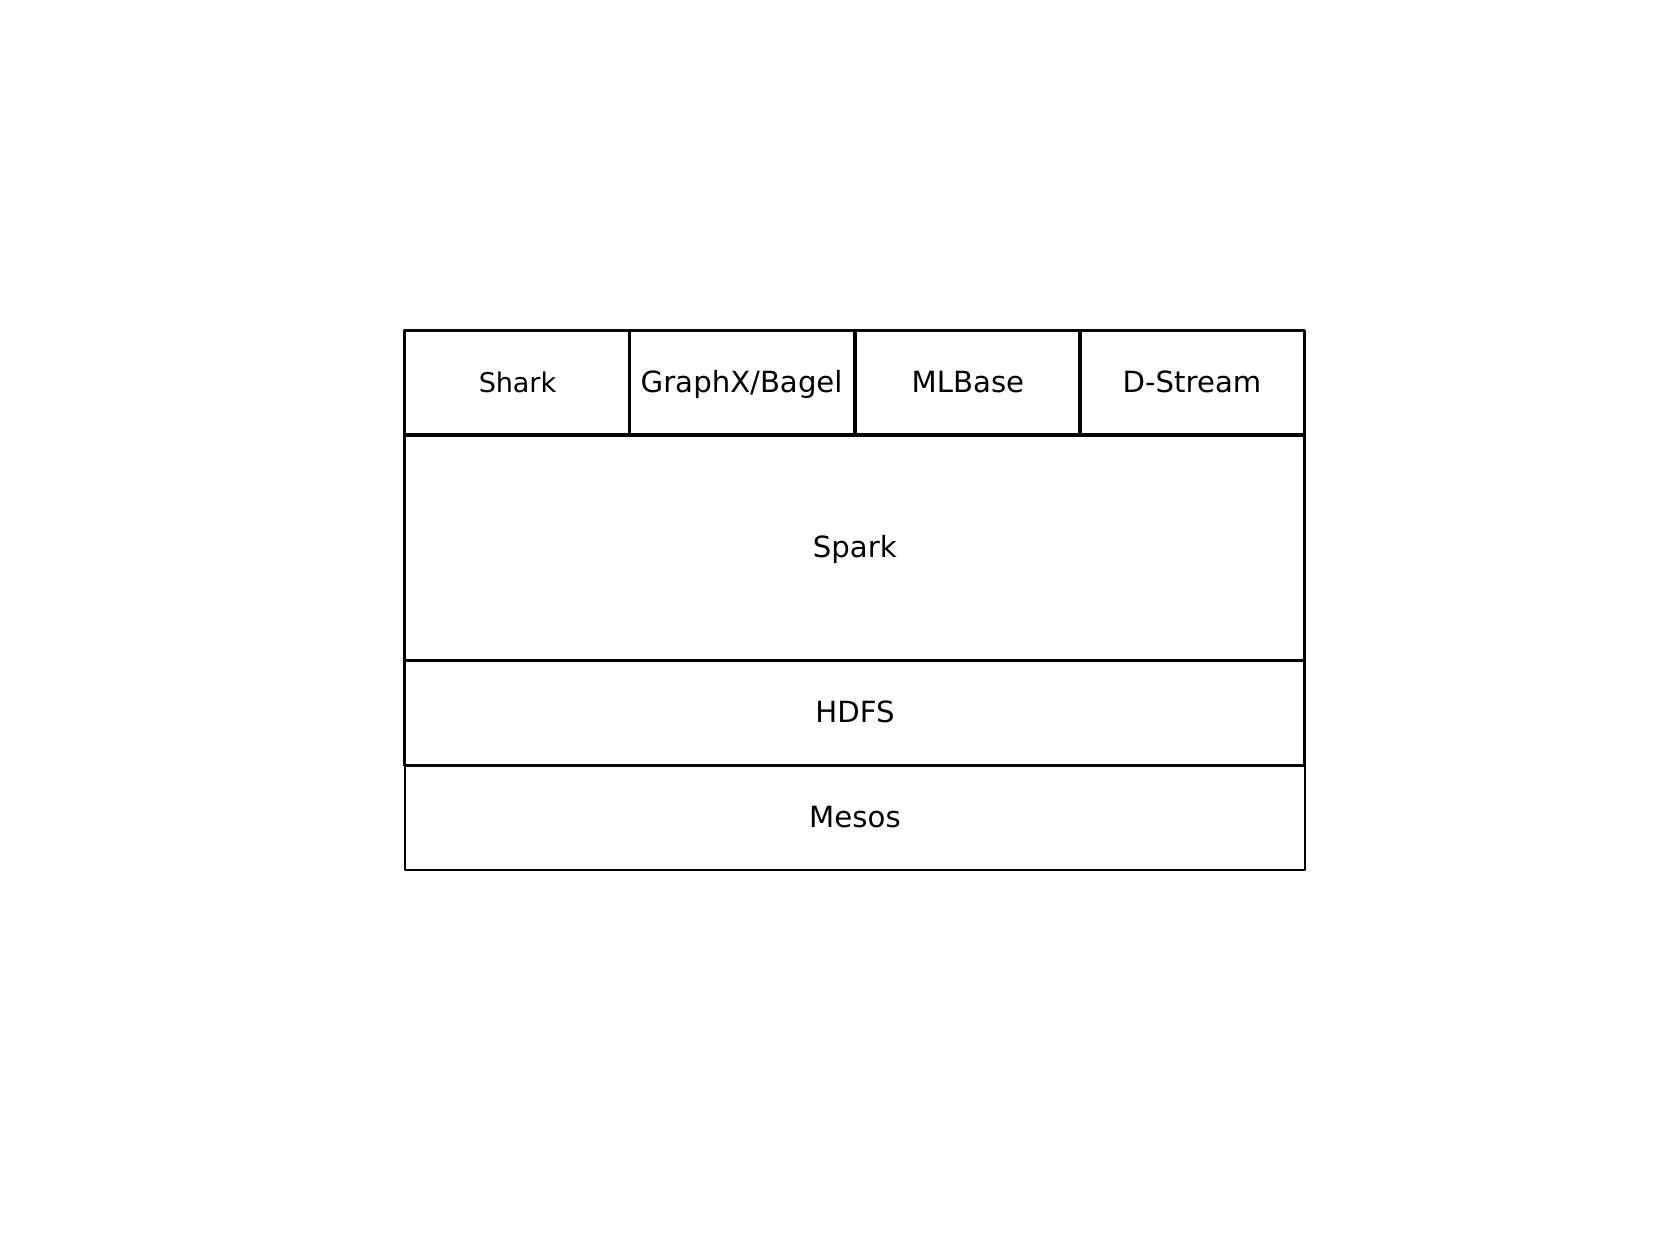

GraphX/Bagel
D-Stream
Shark
MLBase
Spark
HDFS
Mesos